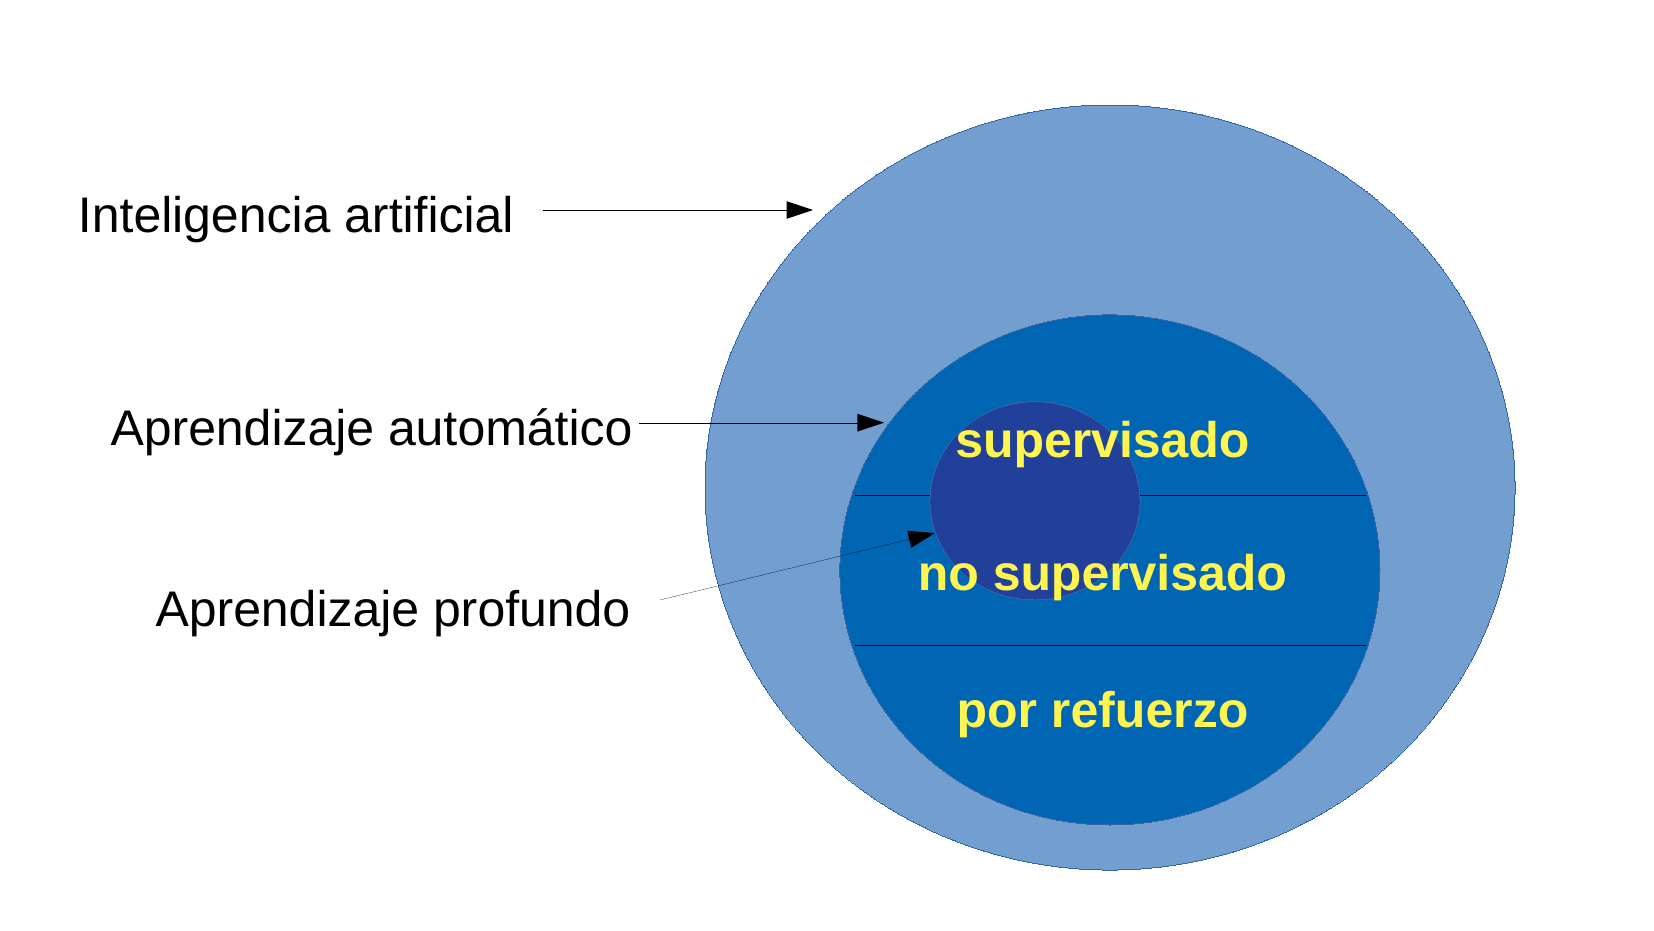

Inteligencia artificial
Aprendizaje automático
supervisado
no supervisado
Aprendizaje profundo
por refuerzo